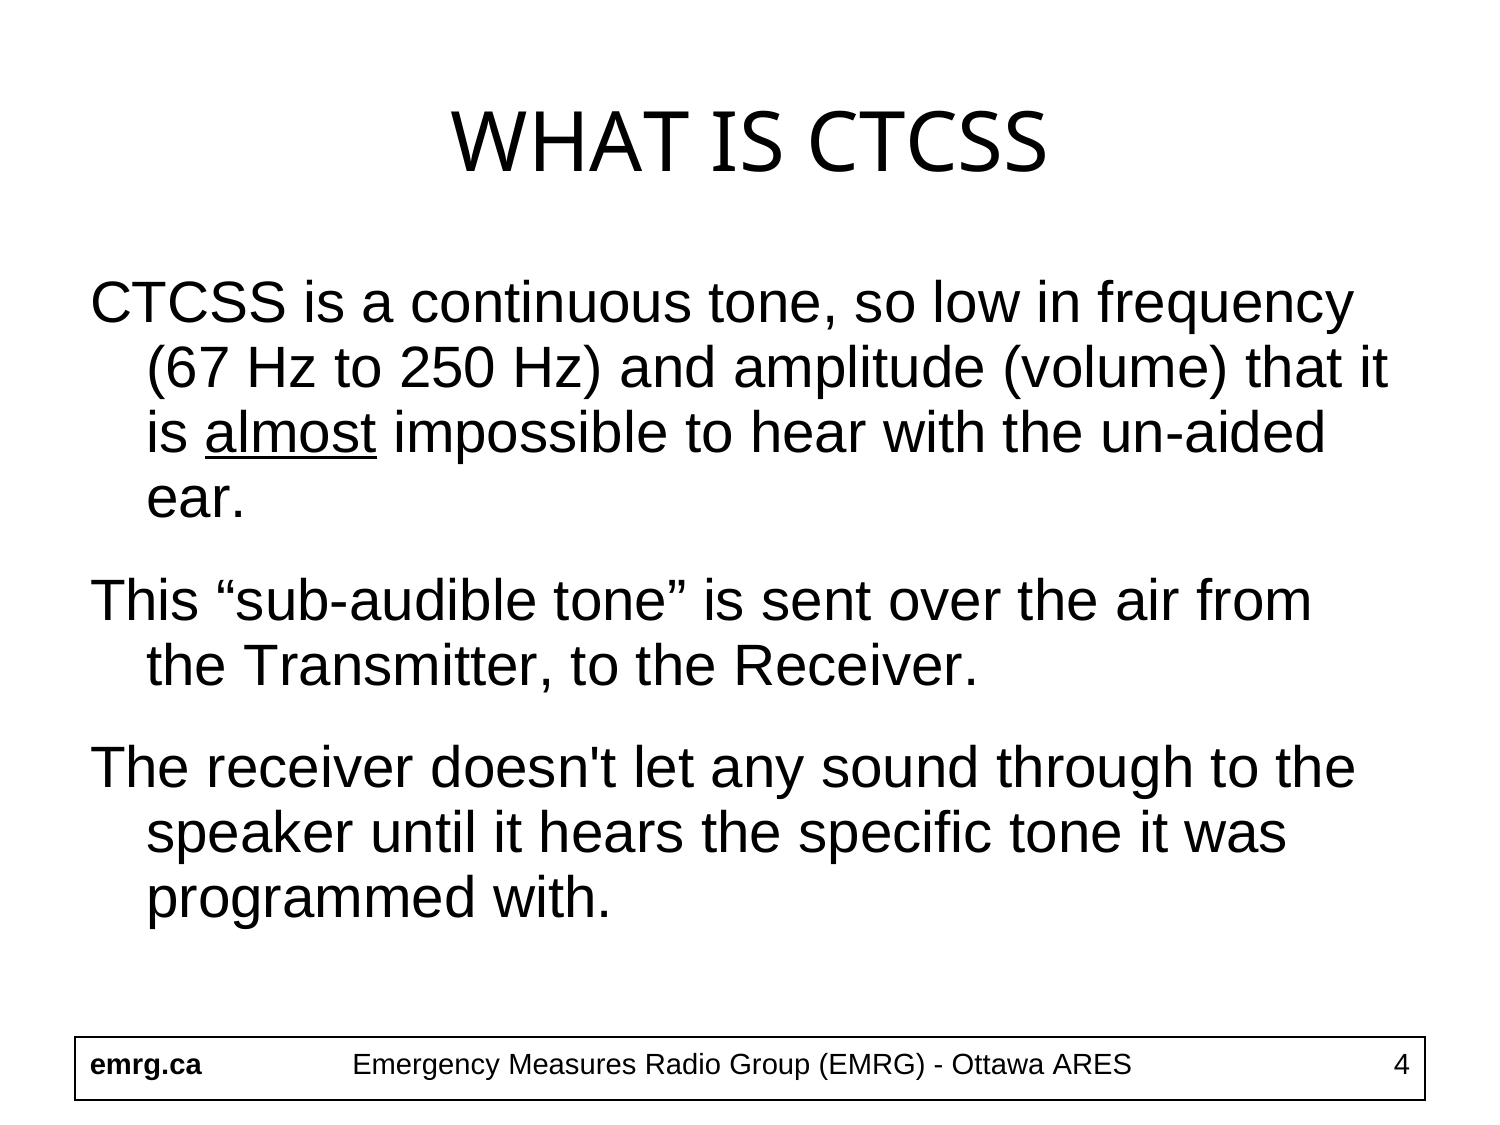

# WHAT IS CTCSS
CTCSS is a continuous tone, so low in frequency (67 Hz to 250 Hz) and amplitude (volume) that it is almost impossible to hear with the un-aided ear.
This “sub-audible tone” is sent over the air from the Transmitter, to the Receiver.
The receiver doesn't let any sound through to the speaker until it hears the specific tone it was programmed with.
Emergency Measures Radio Group (EMRG) - Ottawa ARES